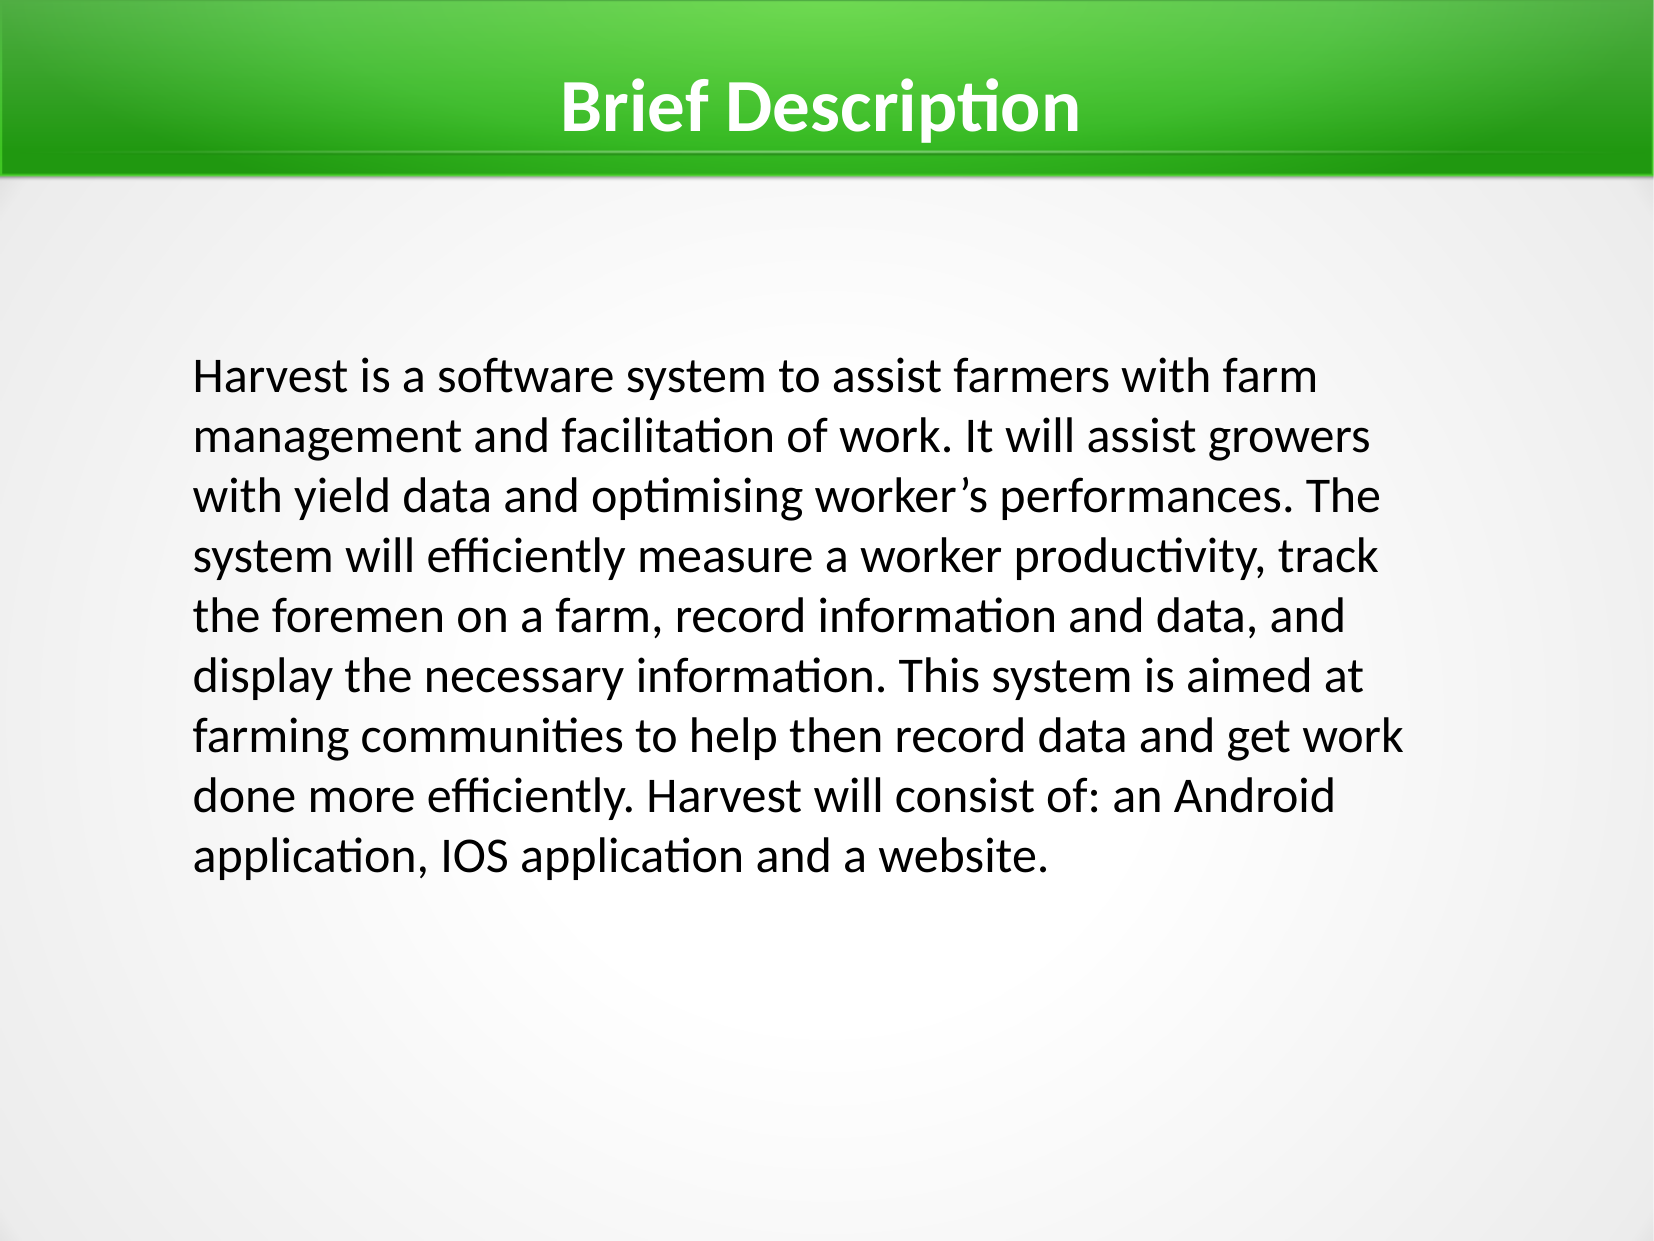

Brief Description
Harvest is a software system to assist farmers with farm management and facilitation of work. It will assist growers with yield data and optimising worker’s performances. The system will efficiently measure a worker productivity, track the foremen on a farm, record information and data, and display the necessary information. This system is aimed at farming communities to help then record data and get work done more efficiently. Harvest will consist of: an Android application, IOS application and a website.